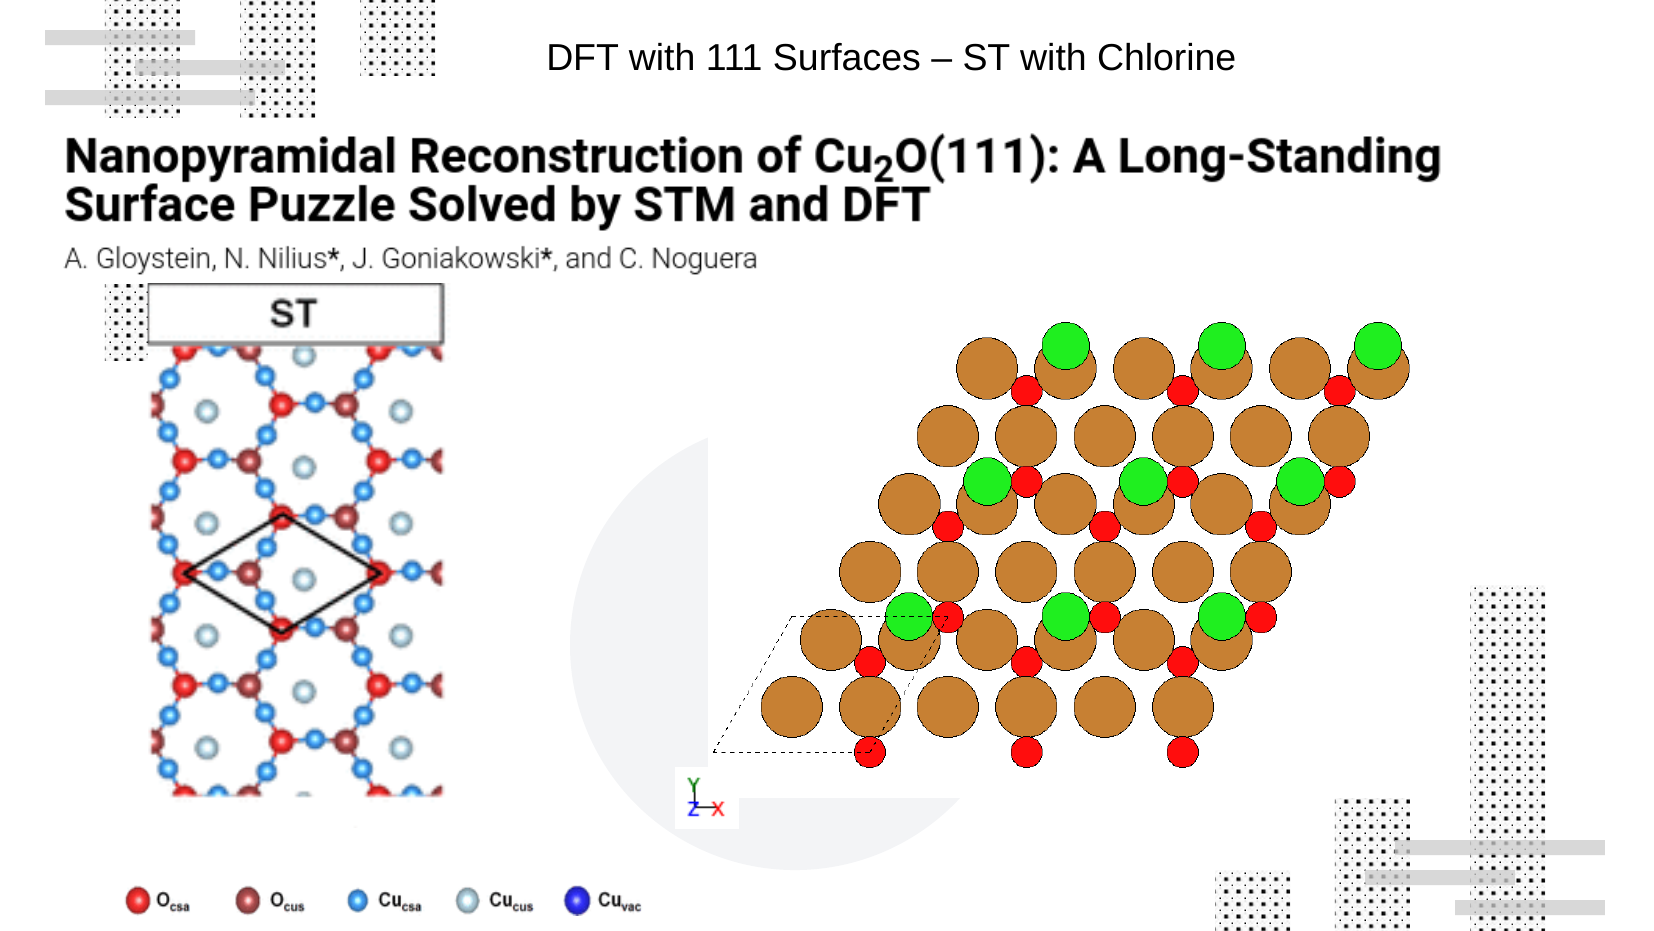

DFT with 111 Surfaces – ST with Chlorine